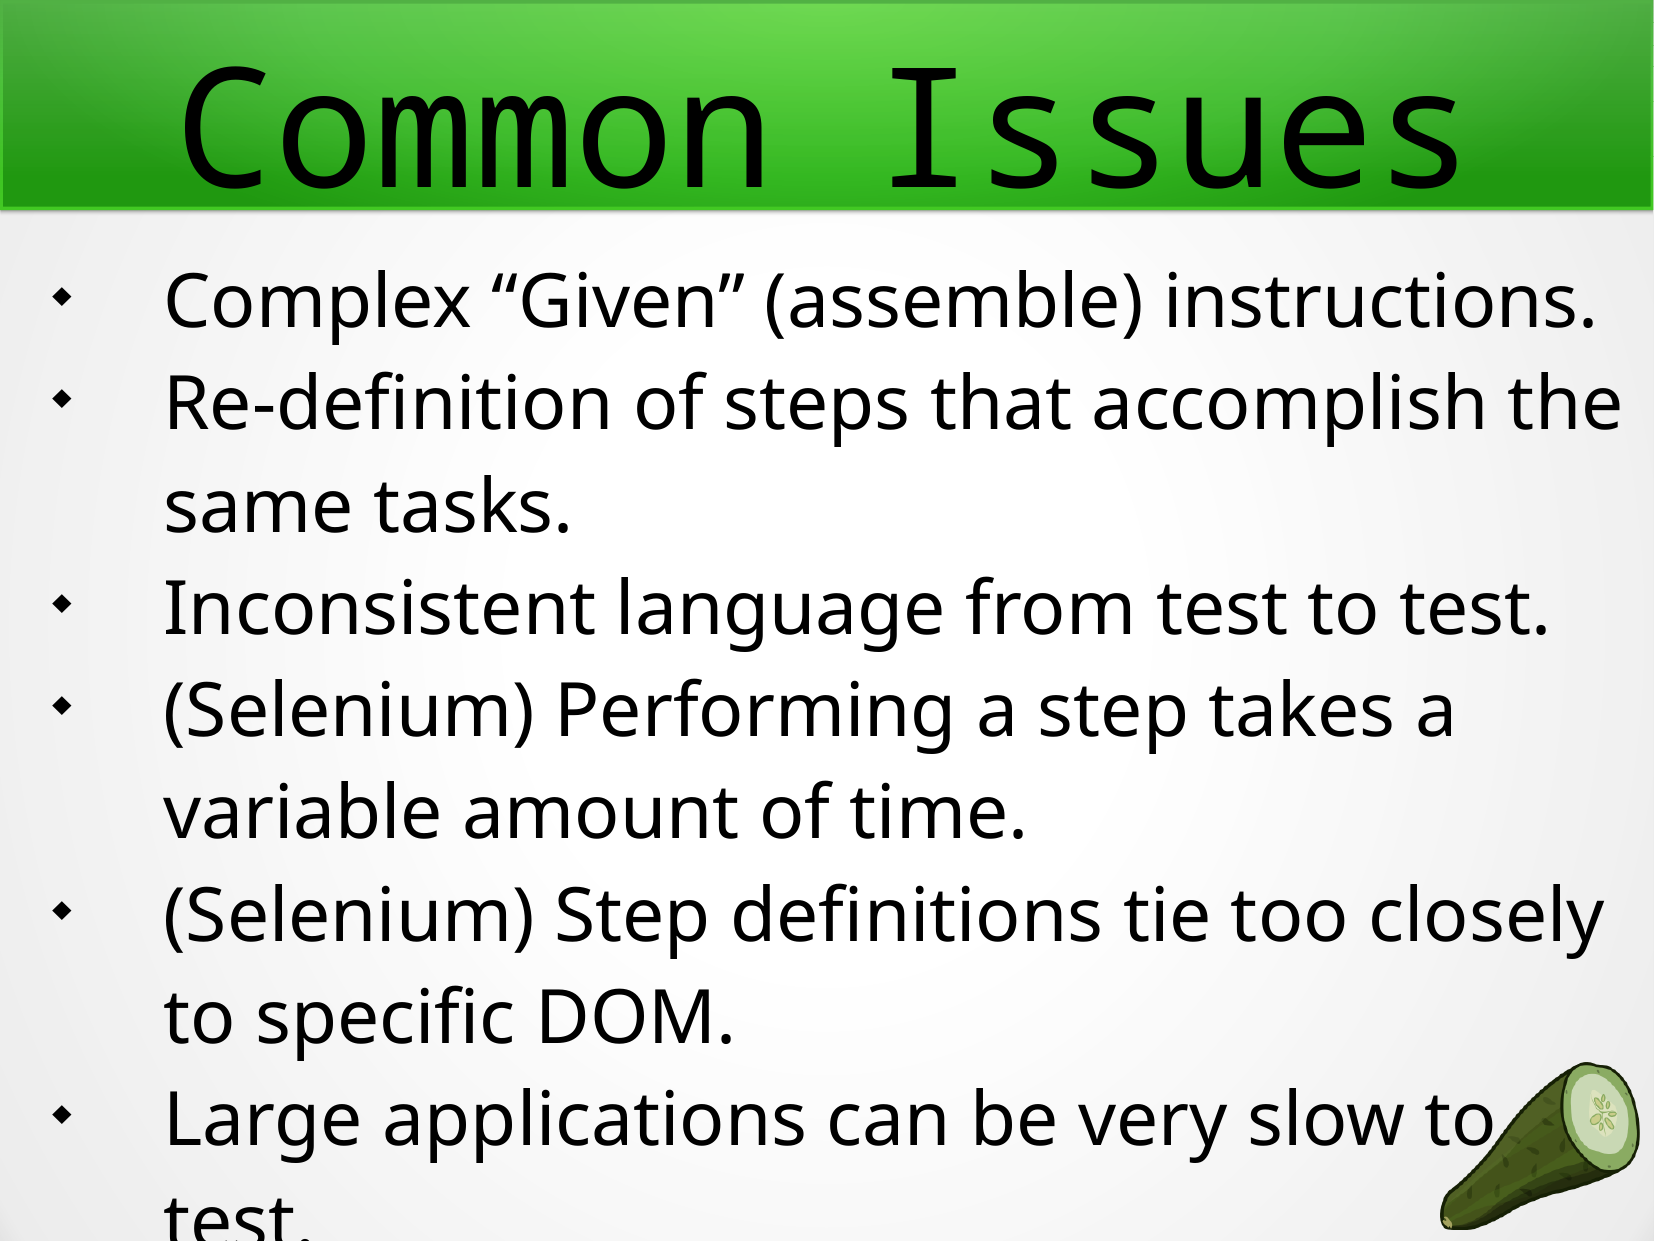

Common Issues
Complex “Given” (assemble) instructions.
Re-definition of steps that accomplish the same tasks.
Inconsistent language from test to test.
(Selenium) Performing a step takes a variable amount of time.
(Selenium) Step definitions tie too closely to specific DOM.
Large applications can be very slow to test.